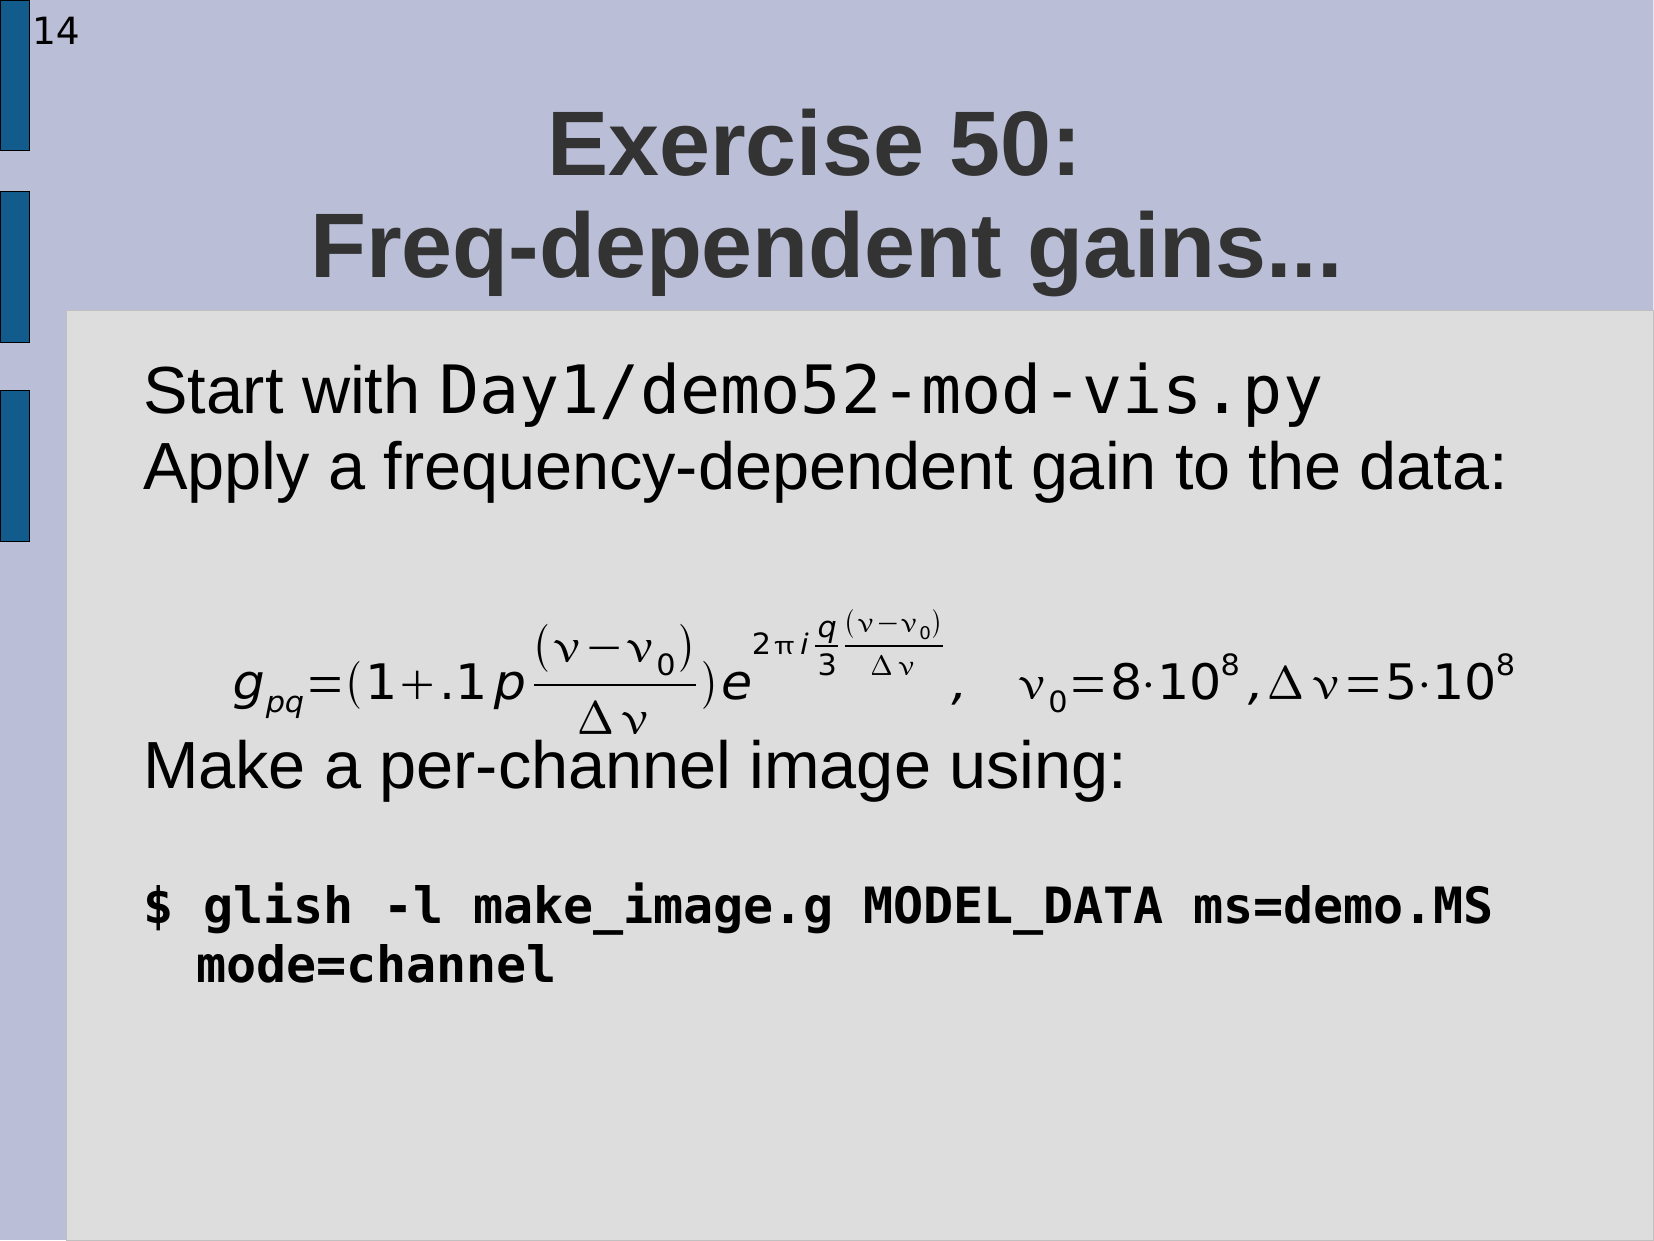

# Exercise 50: Freq-dependent gains...
Start with Day1/demo52-mod-vis.py
Apply a frequency-dependent gain to the data:
Make a per-channel image using:
$ glish -l make_image.g MODEL_DATA ms=demo.MS mode=channel